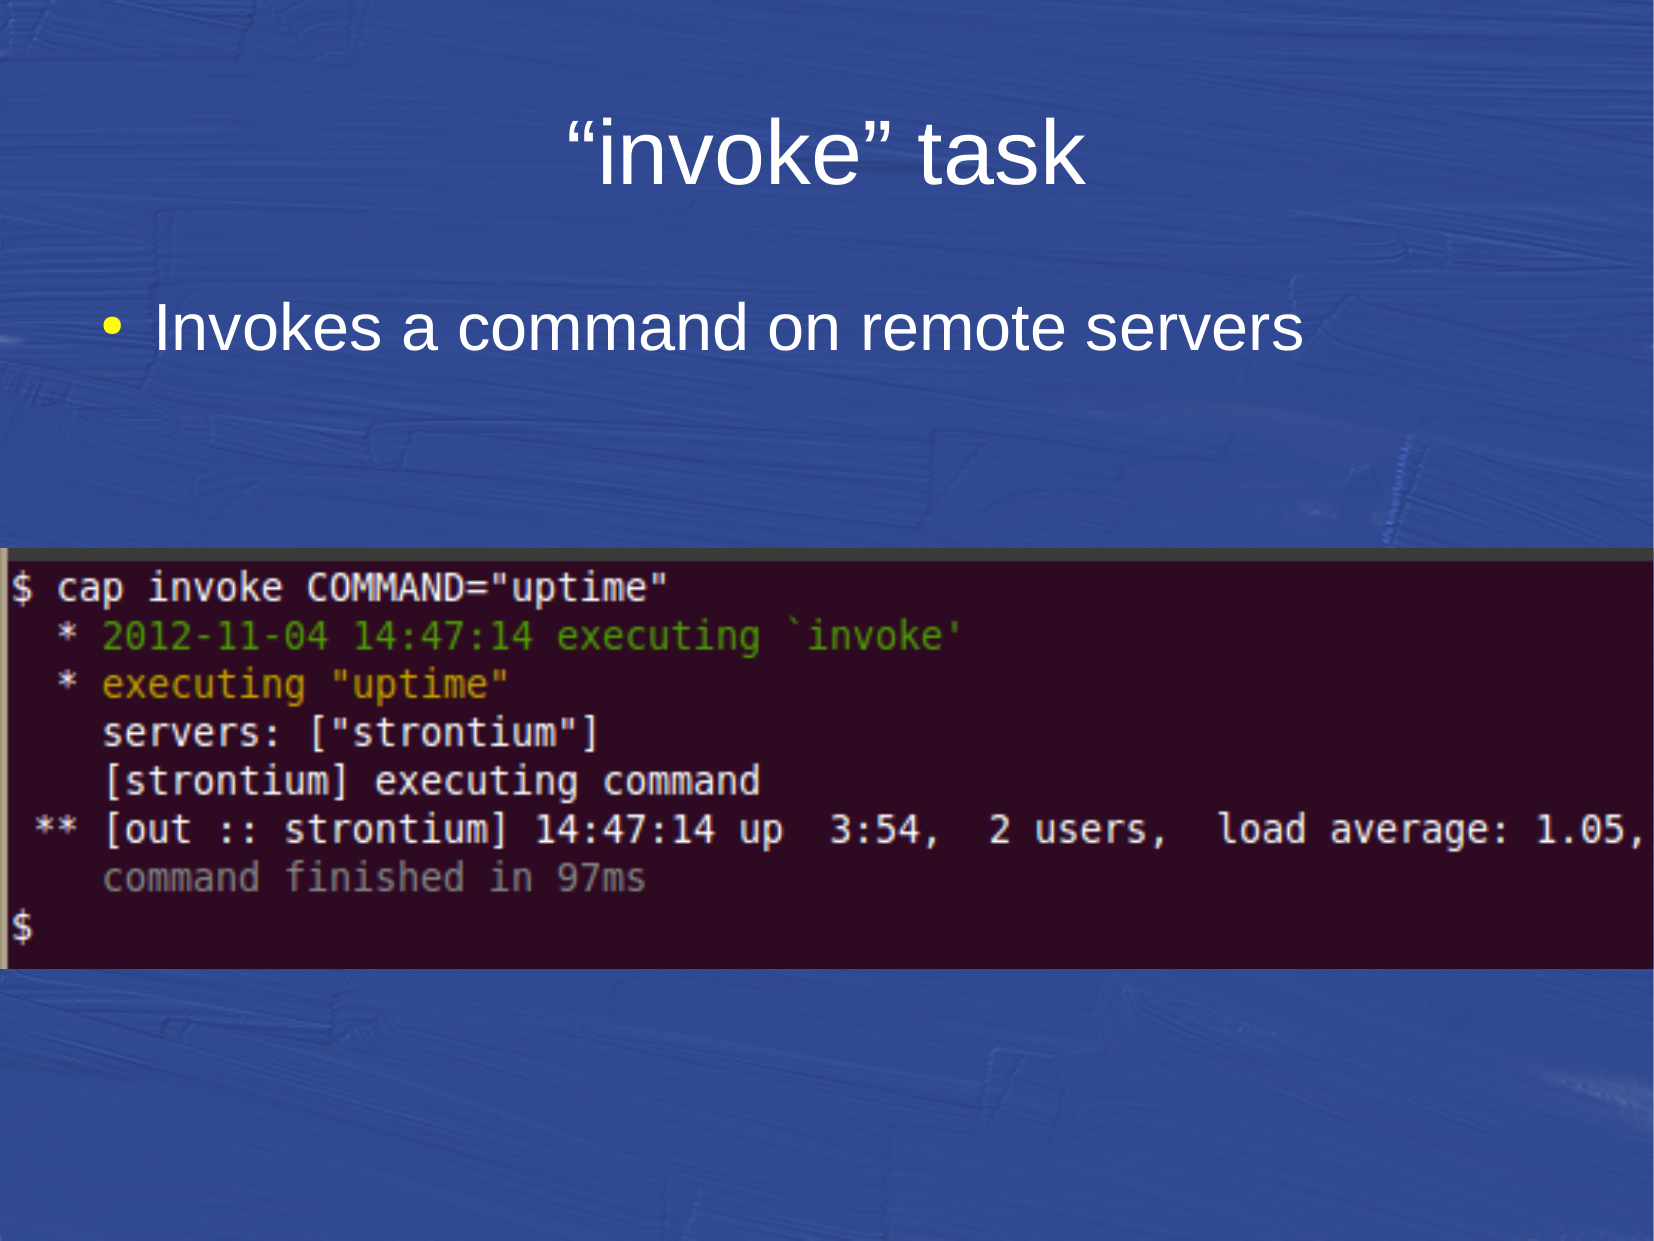

# “invoke” task
Invokes a command on remote servers